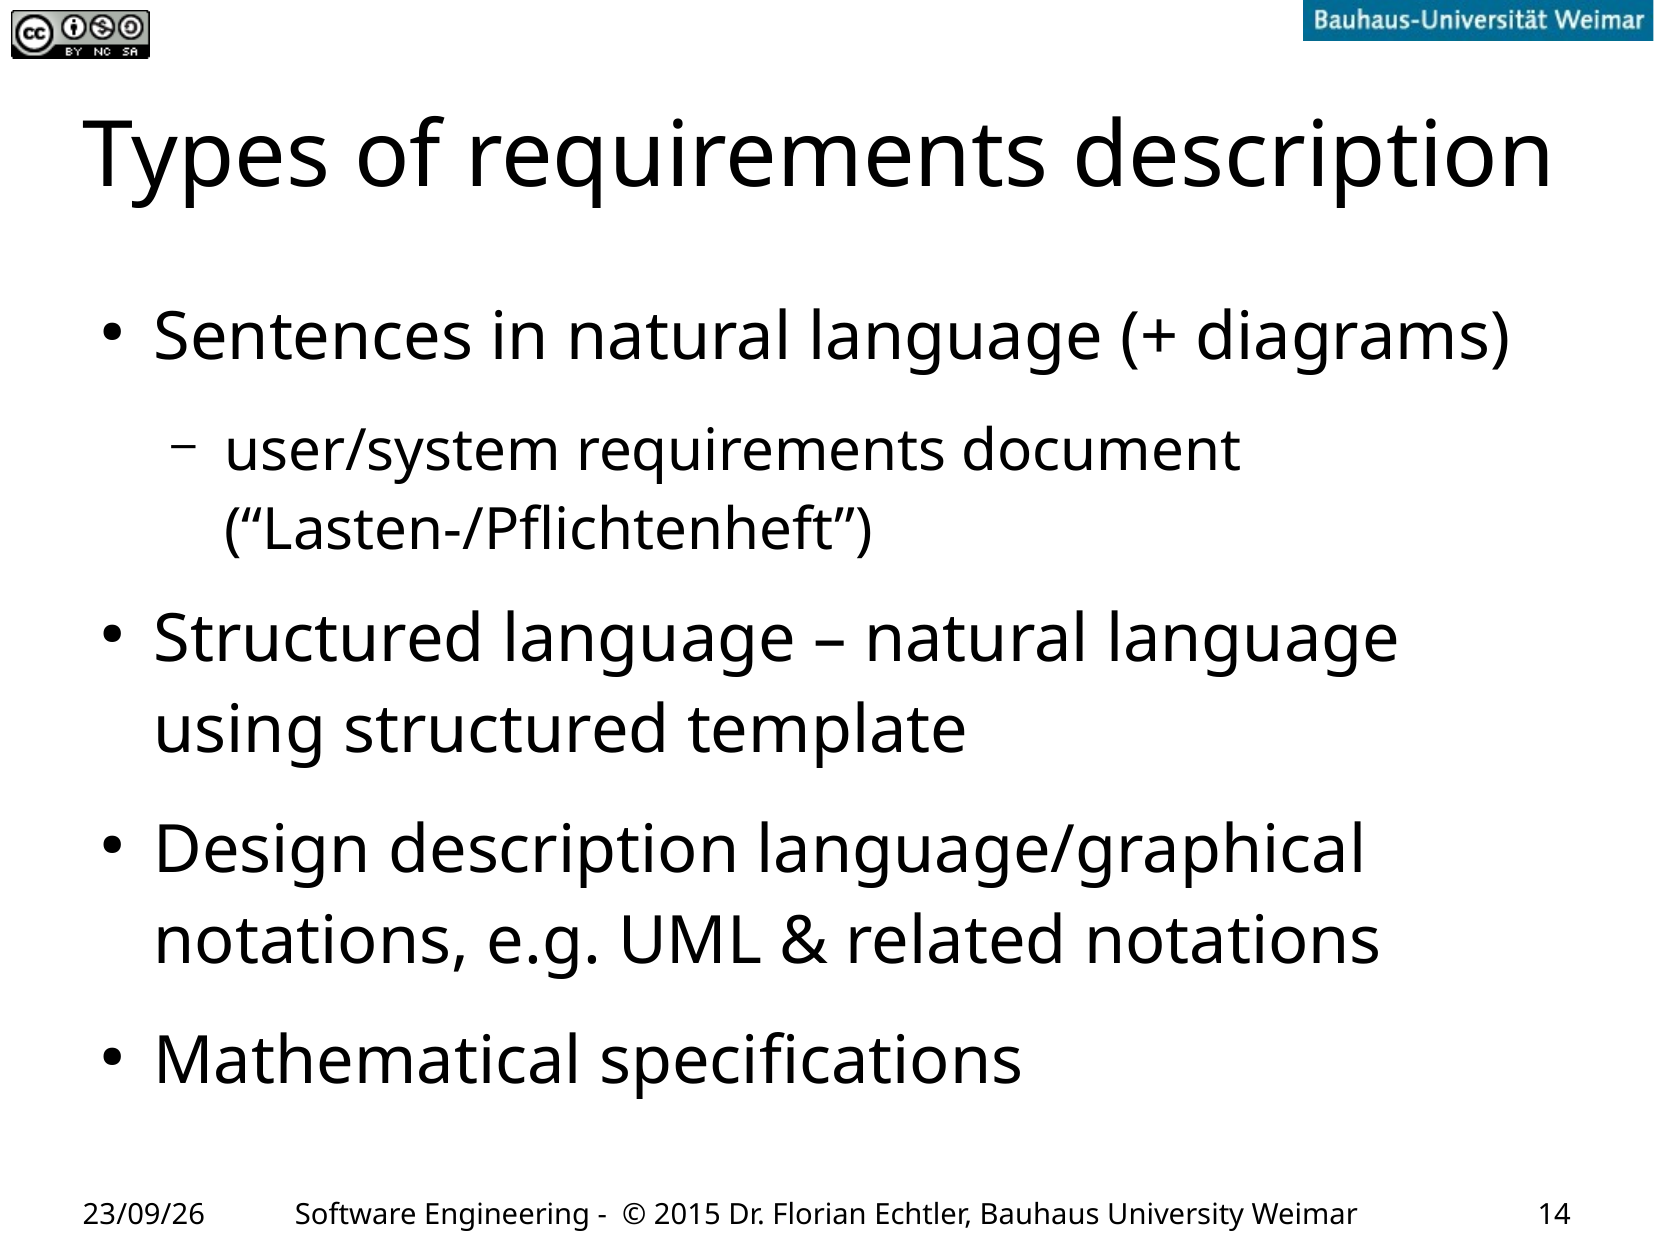

# Types of requirements description
Sentences in natural language (+ diagrams)
user/system requirements document (“Lasten-/Pflichtenheft”)
Structured language – natural language using structured template
Design description language/graphical notations, e.g. UML & related notations
Mathematical specifications
Software Engineering - © 2015 Dr. Florian Echtler, Bauhaus University Weimar
14